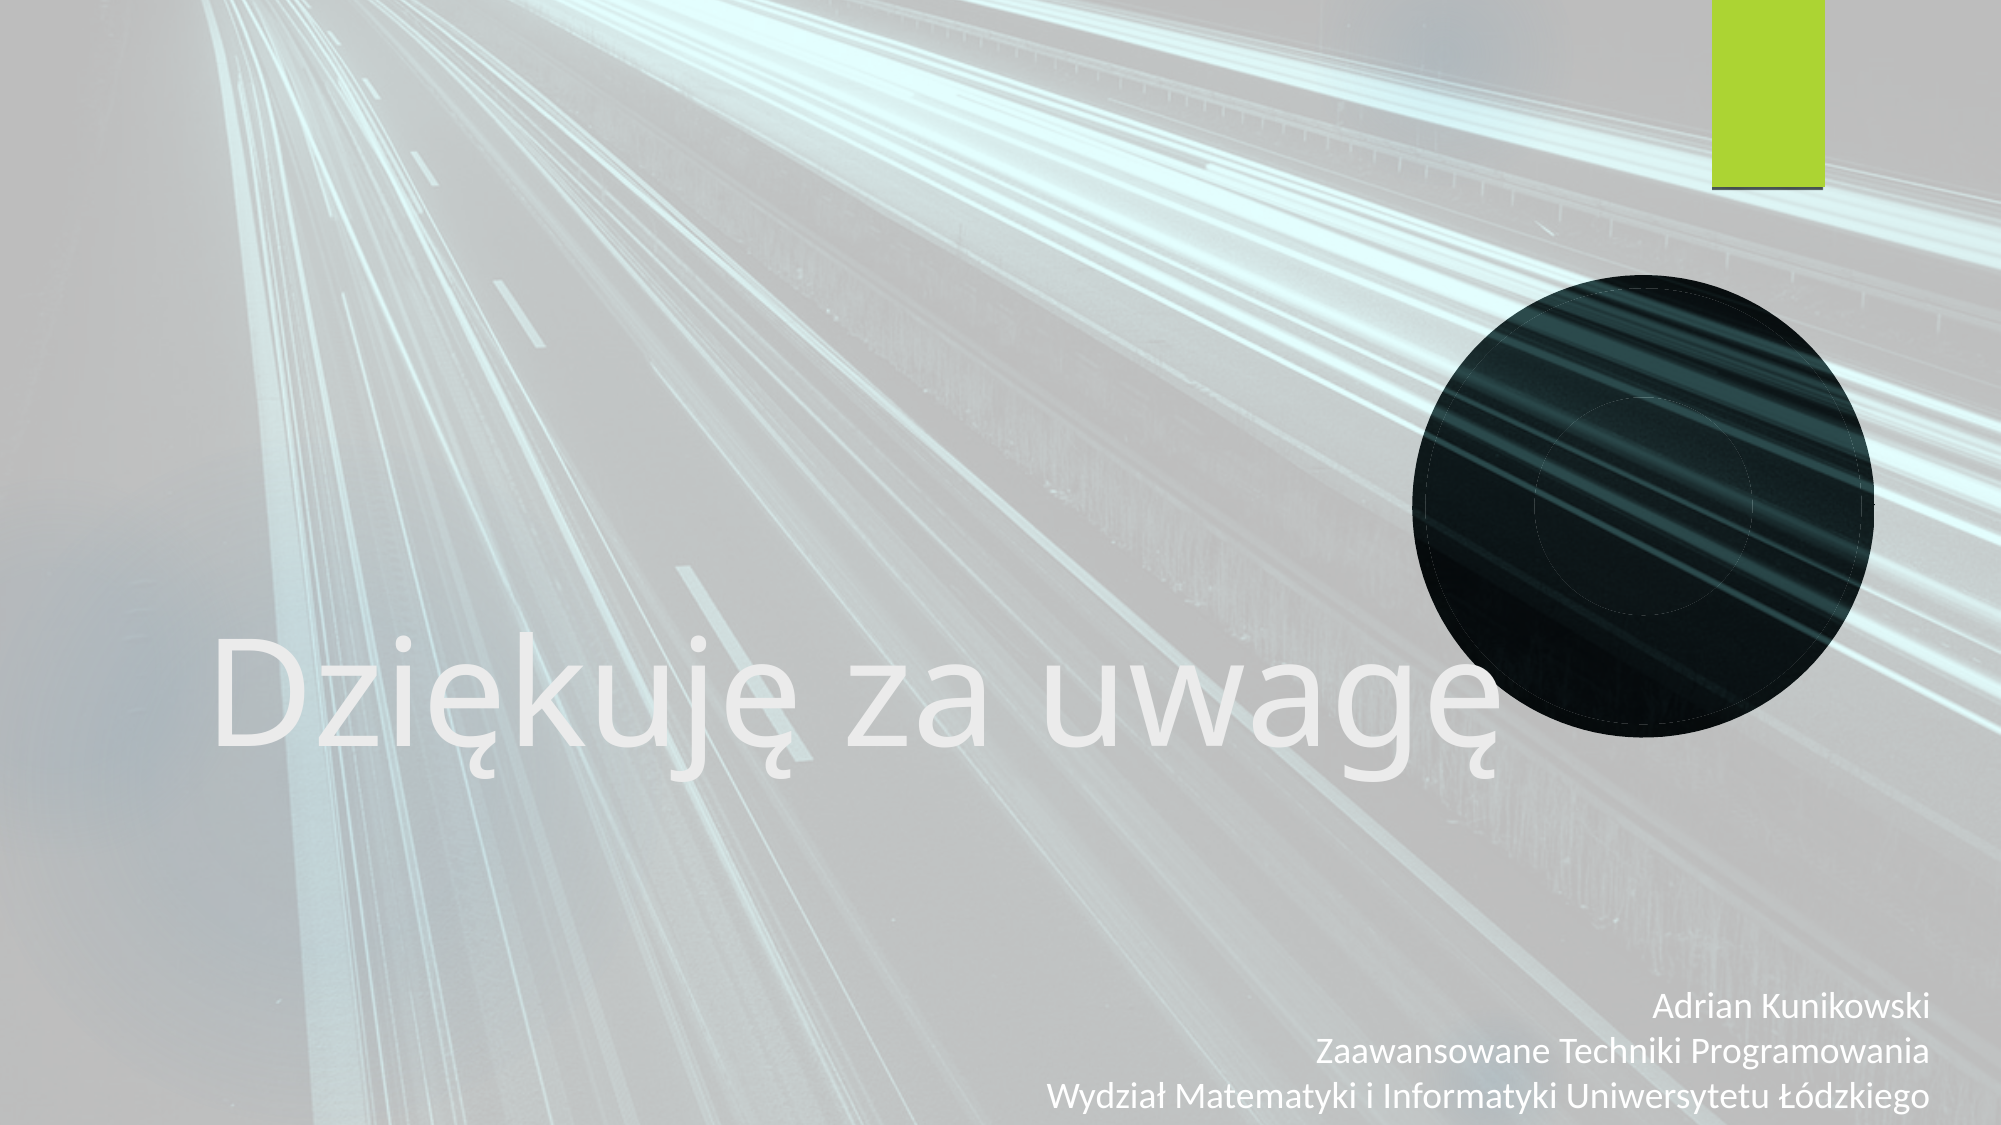

# Dziękuję za uwagę
Adrian Kunikowski
Zaawansowane Techniki Programowania
Wydział Matematyki i Informatyki Uniwersytetu Łódzkiego